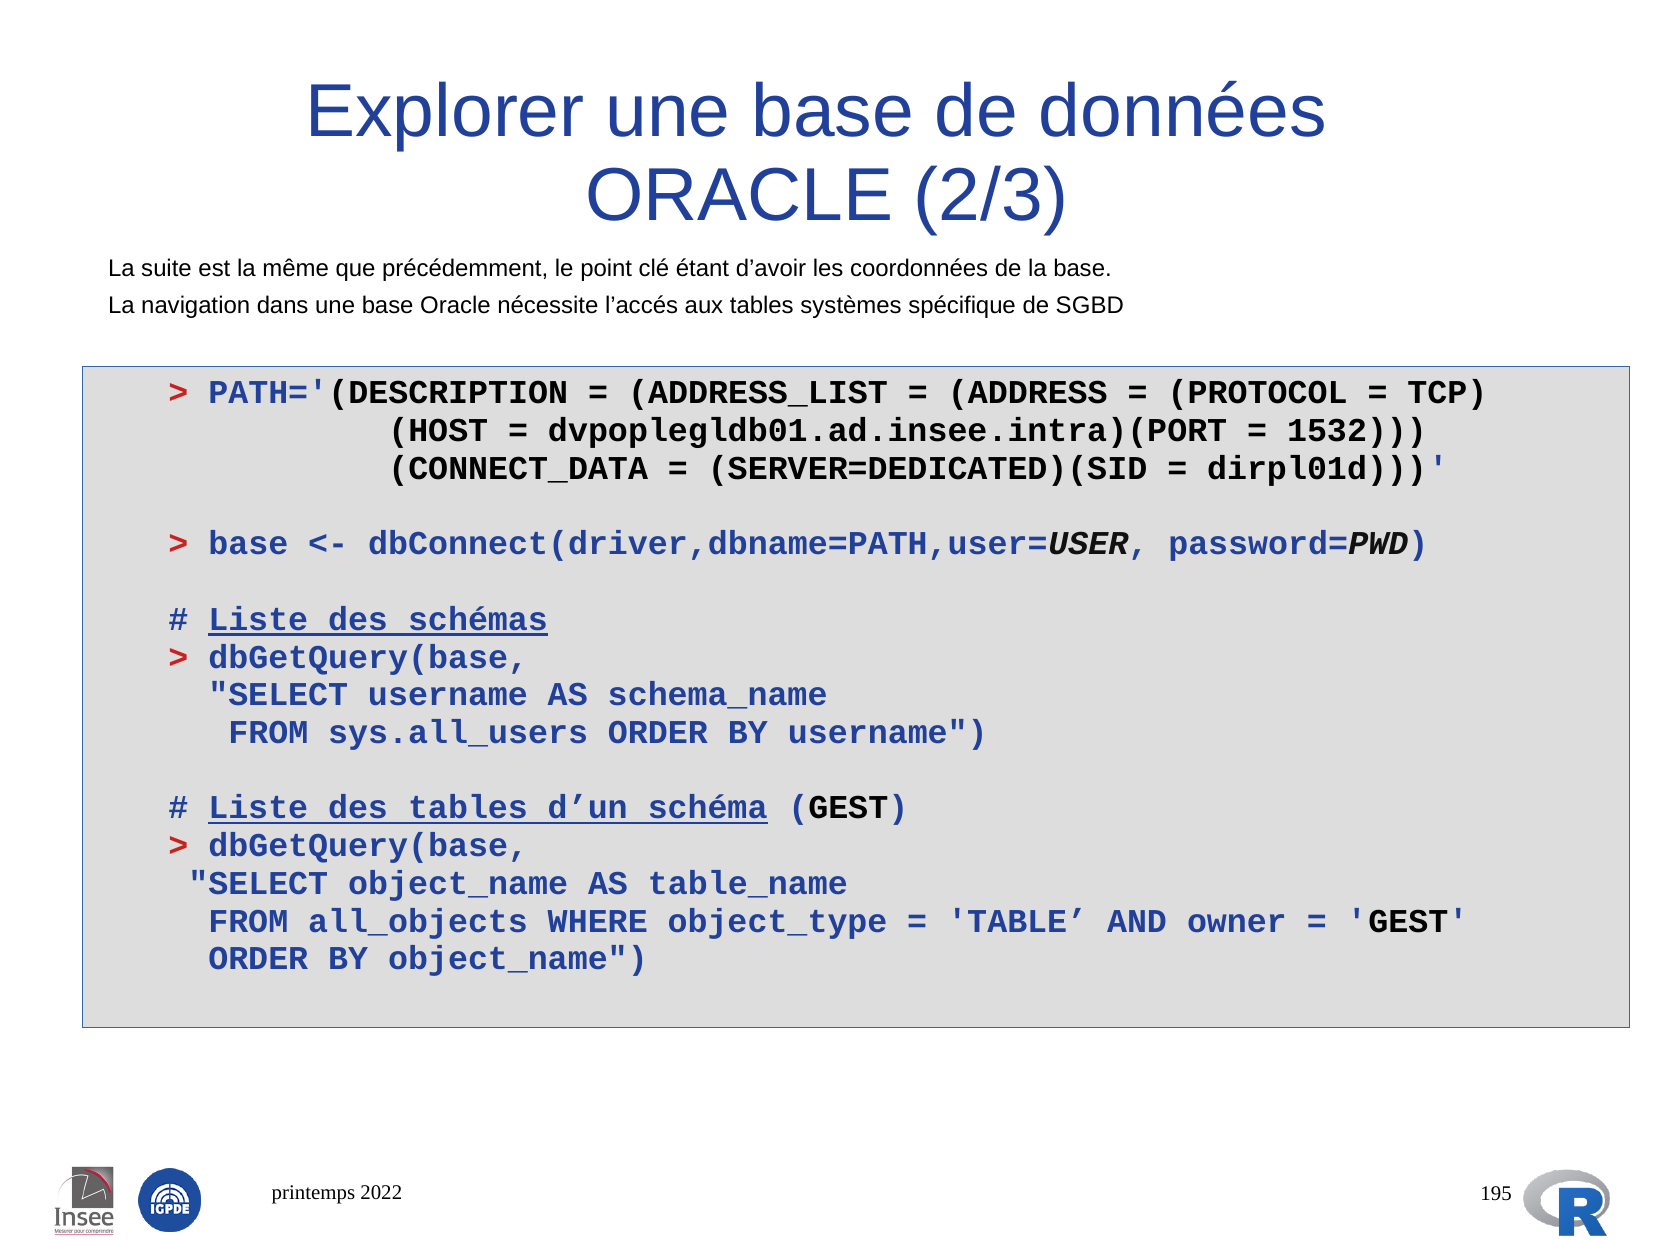

# Explorer une base de données ORACLE (2/3)
La suite est la même que précédemment, le point clé étant d’avoir les coordonnées de la base.
La navigation dans une base Oracle nécessite l’accés aux tables systèmes spécifique de SGBD
> PATH='(DESCRIPTION = (ADDRESS_LIST = (ADDRESS = (PROTOCOL = TCP)
 (HOST = dvpoplegldb01.ad.insee.intra)(PORT = 1532)))
 (CONNECT_DATA = (SERVER=DEDICATED)(SID = dirpl01d)))'
> base <- dbConnect(driver,dbname=PATH,user=USER, password=PWD)
# Liste des schémas
> dbGetQuery(base,
 "SELECT username AS schema_name
 FROM sys.all_users ORDER BY username")
# Liste des tables d’un schéma (GEST)
> dbGetQuery(base,
 "SELECT object_name AS table_name
 FROM all_objects WHERE object_type = 'TABLE’ AND owner = 'GEST'
 ORDER BY object_name")
printemps 2022
195